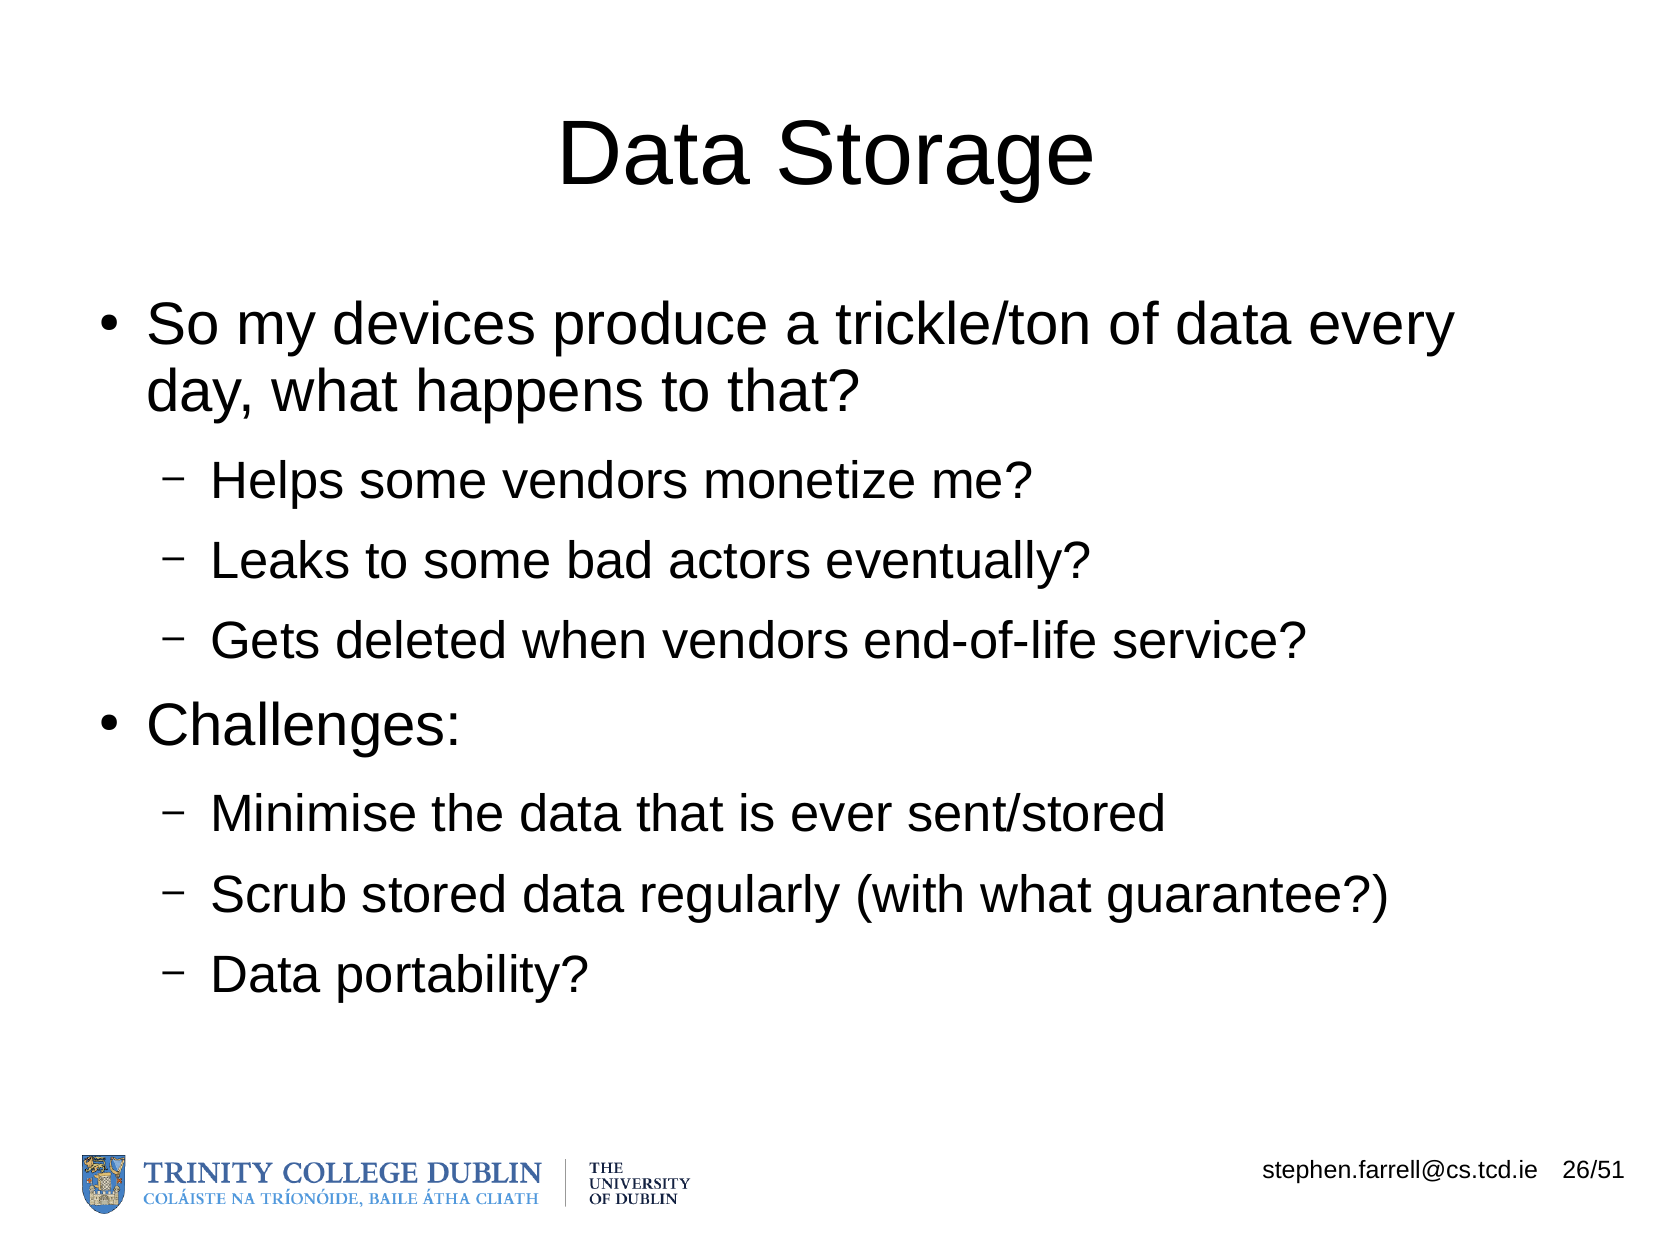

# Data Storage
So my devices produce a trickle/ton of data every day, what happens to that?
Helps some vendors monetize me?
Leaks to some bad actors eventually?
Gets deleted when vendors end-of-life service?
Challenges:
Minimise the data that is ever sent/stored
Scrub stored data regularly (with what guarantee?)
Data portability?